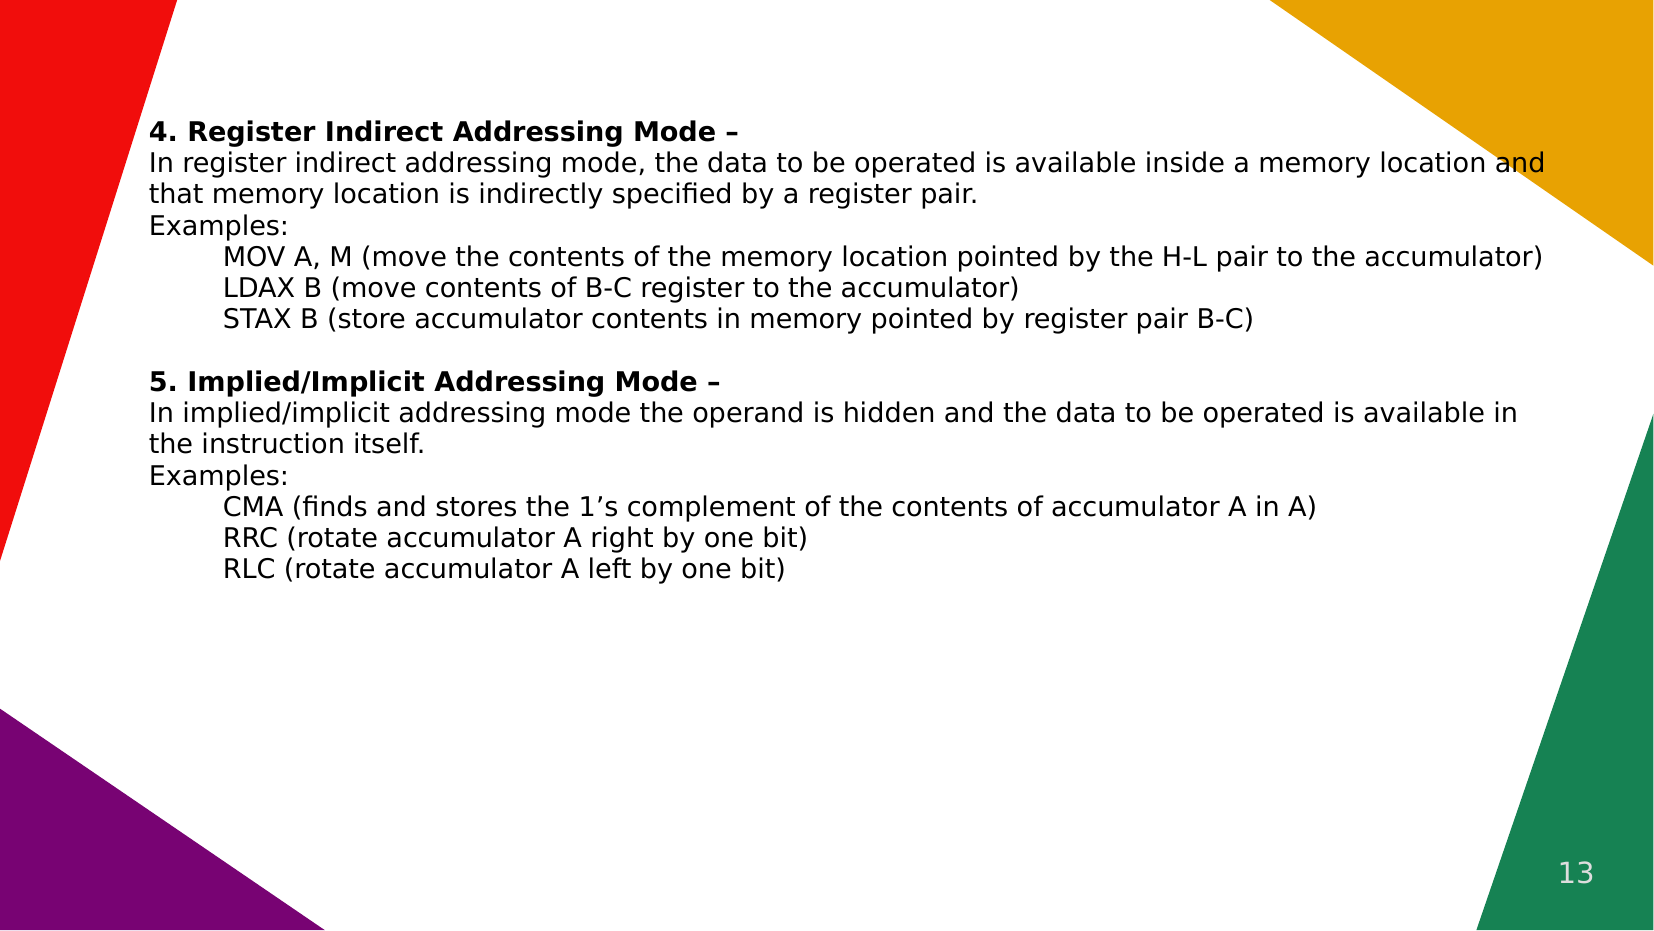

4. Register Indirect Addressing Mode –
In register indirect addressing mode, the data to be operated is available inside a memory location and that memory location is indirectly specified by a register pair.
Examples:
	MOV A, M (move the contents of the memory location pointed by the H-L pair to the accumulator)
	LDAX B (move contents of B-C register to the accumulator)
	STAX B (store accumulator contents in memory pointed by register pair B-C)
5. Implied/Implicit Addressing Mode –
In implied/implicit addressing mode the operand is hidden and the data to be operated is available in the instruction itself.
Examples:
	CMA (finds and stores the 1’s complement of the contents of accumulator A in A)
	RRC (rotate accumulator A right by one bit)
	RLC (rotate accumulator A left by one bit)
13